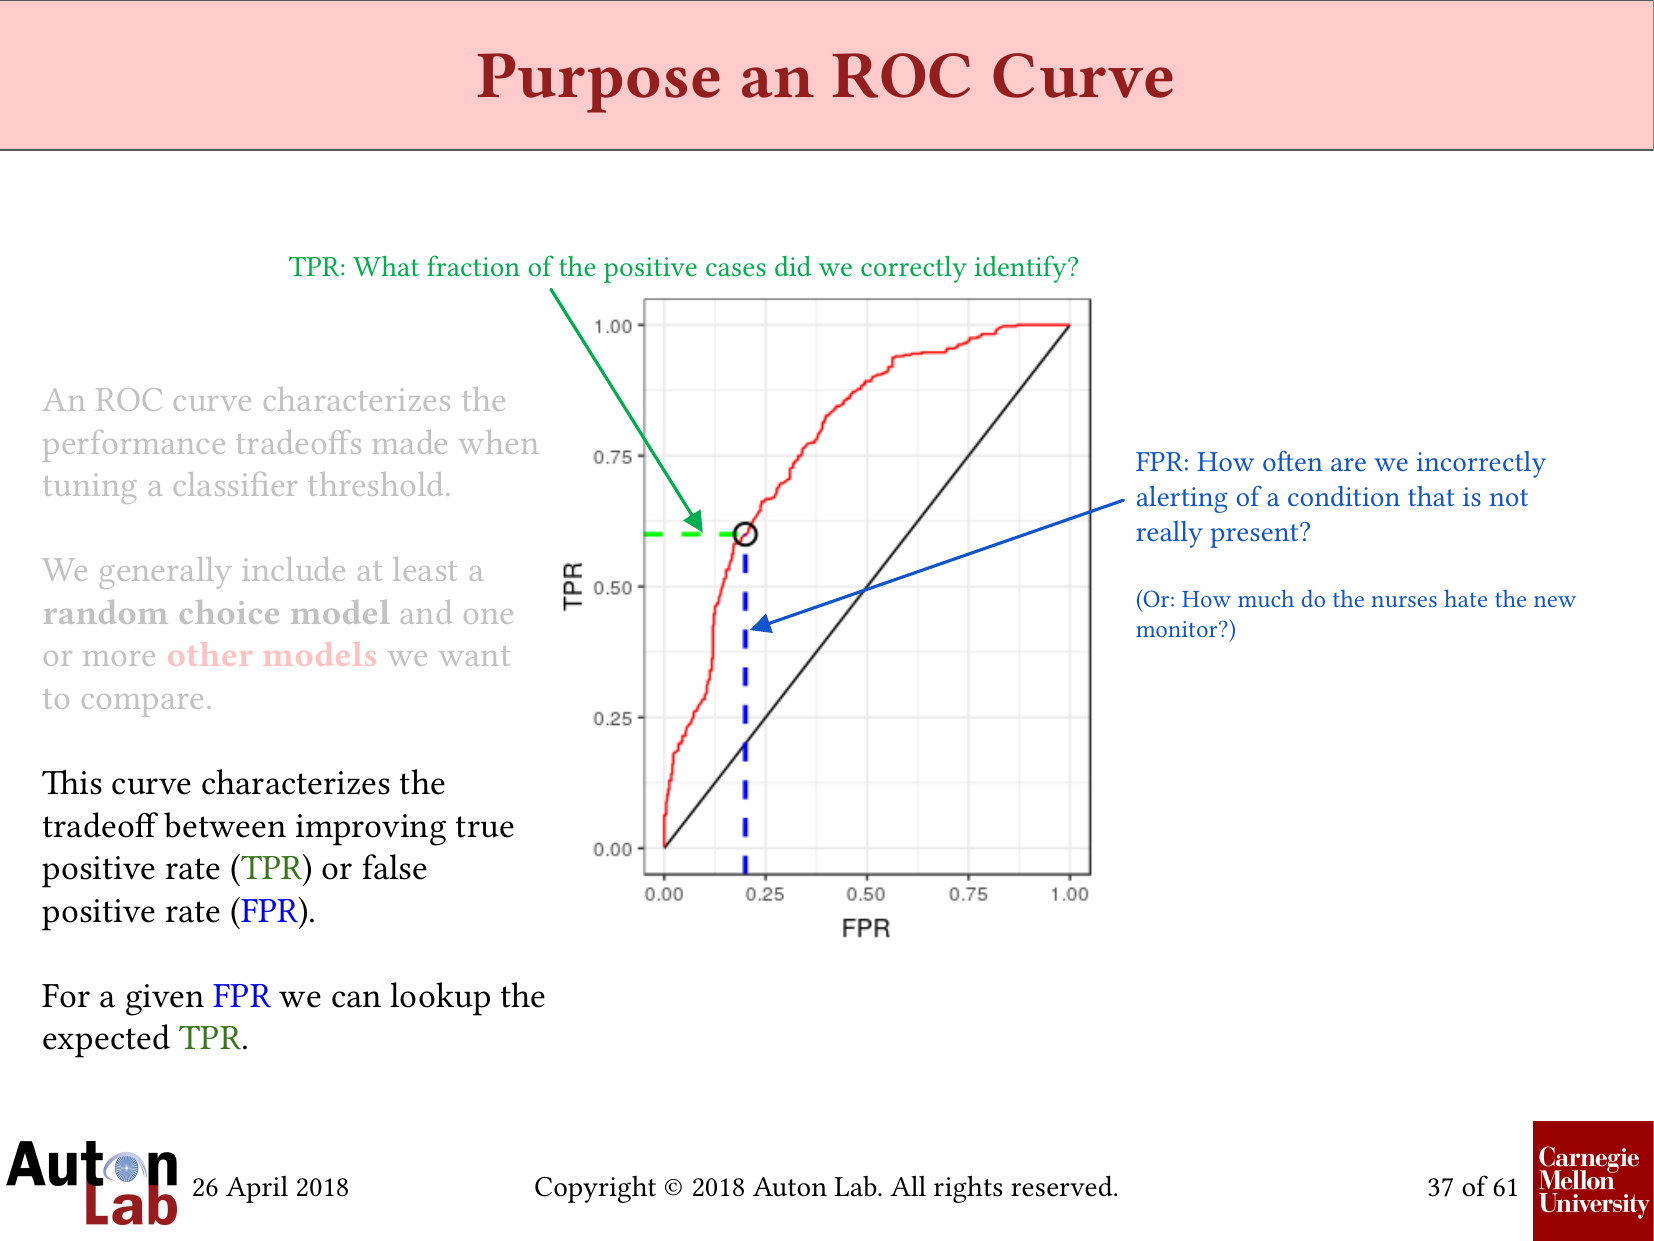

# Purpose an ROC Curve
TPR: What fraction of the positive cases did we correctly identify?
An ROC curve characterizes the performance tradeoffs made when tuning a classifier threshold.
We generally include at least a random choice model and one or more other models we want to compare.
This curve characterizes the tradeoff between improving true positive rate (TPR) or false positive rate (FPR).
For a given FPR we can lookup the expected TPR.
FPR: How often are we incorrectly alerting of a condition that is not really present?
(Or: How much do the nurses hate the new monitor?)
26 April 2018
37